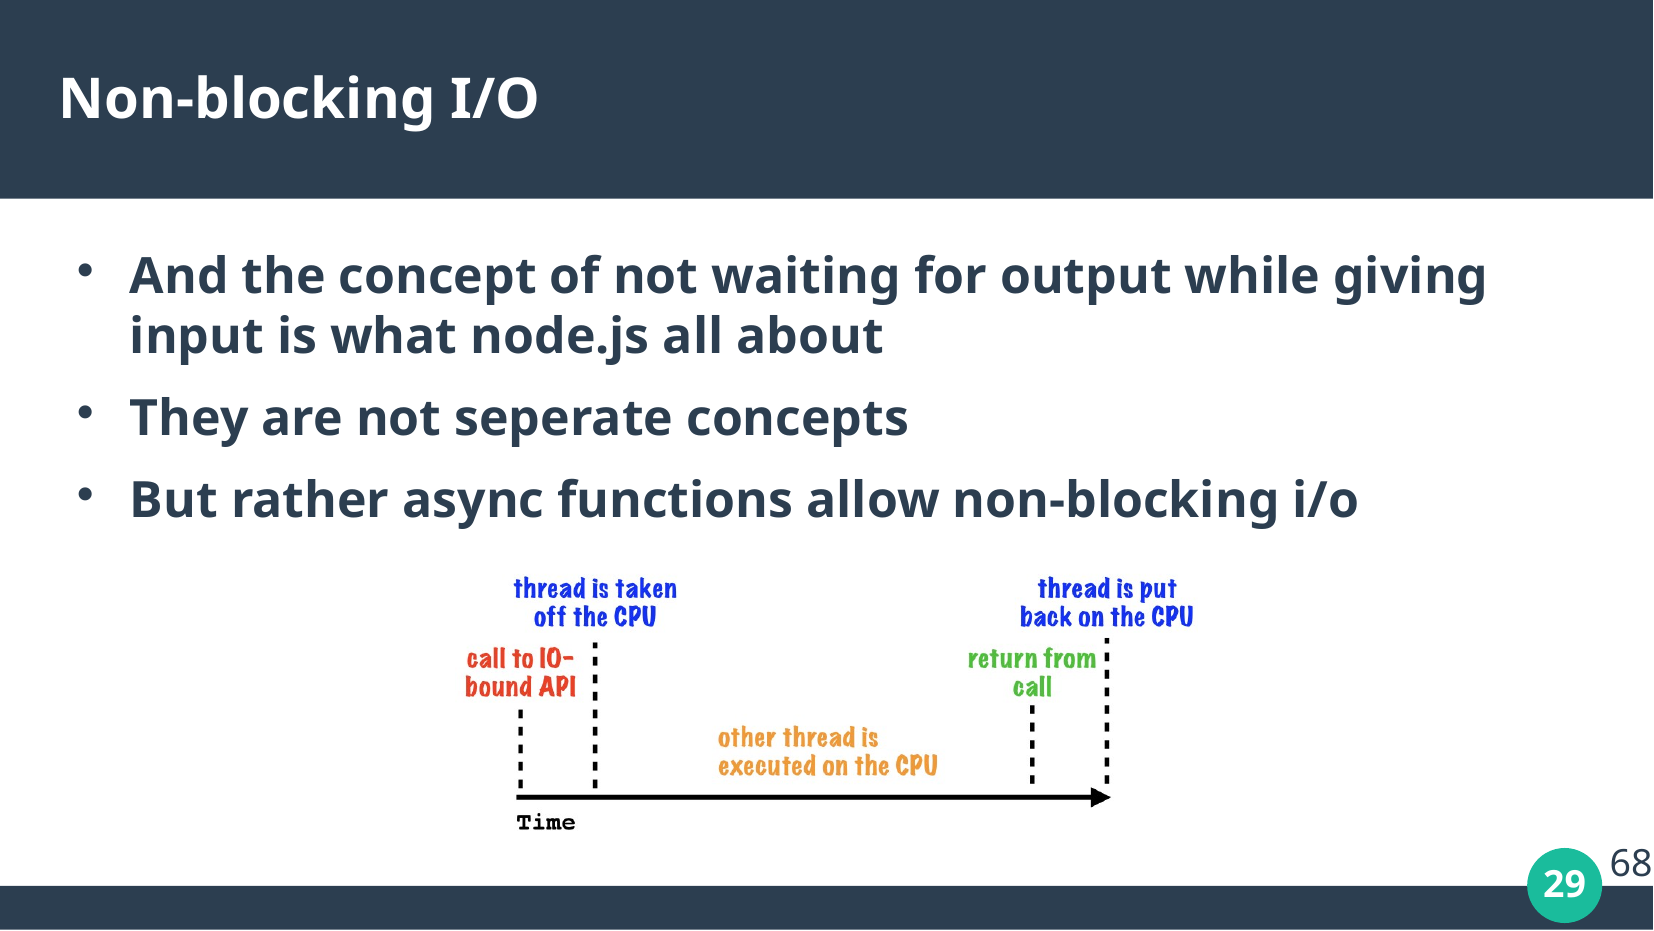

# Non-blocking I/O
And the concept of not waiting for output while giving input is what node.js all about
They are not seperate concepts
But rather async functions allow non-blocking i/o
68